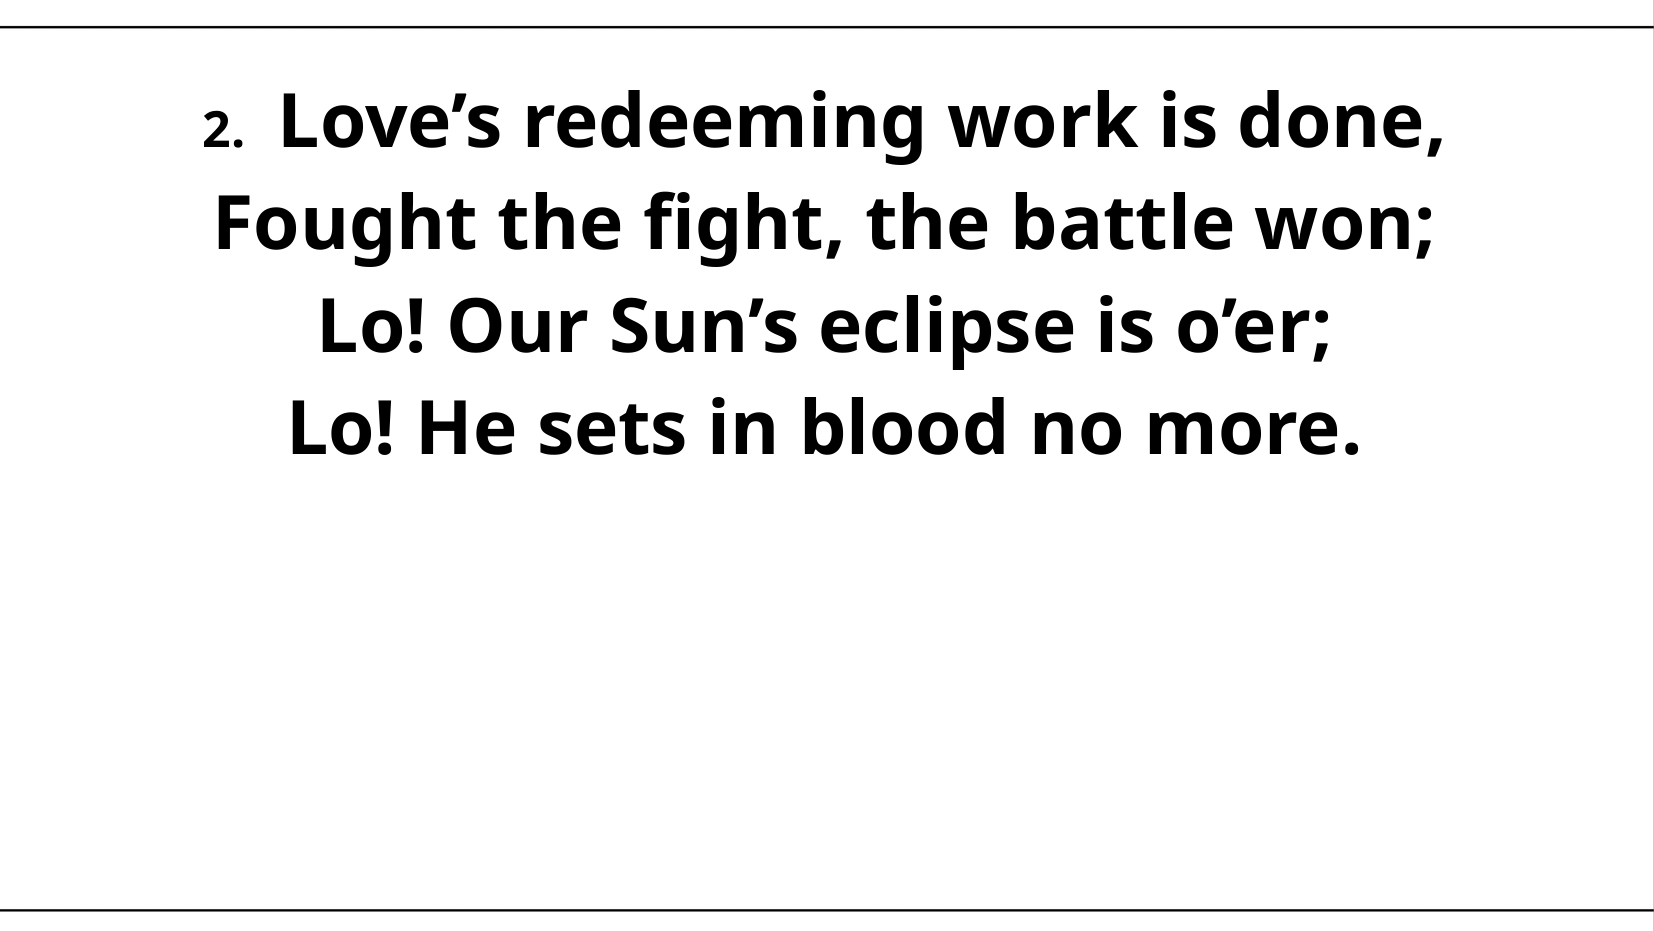

2.	Love’s redeeming work is done,
Fought the fight, the battle won;
Lo! Our Sun’s eclipse is o’er;
Lo! He sets in blood no more.